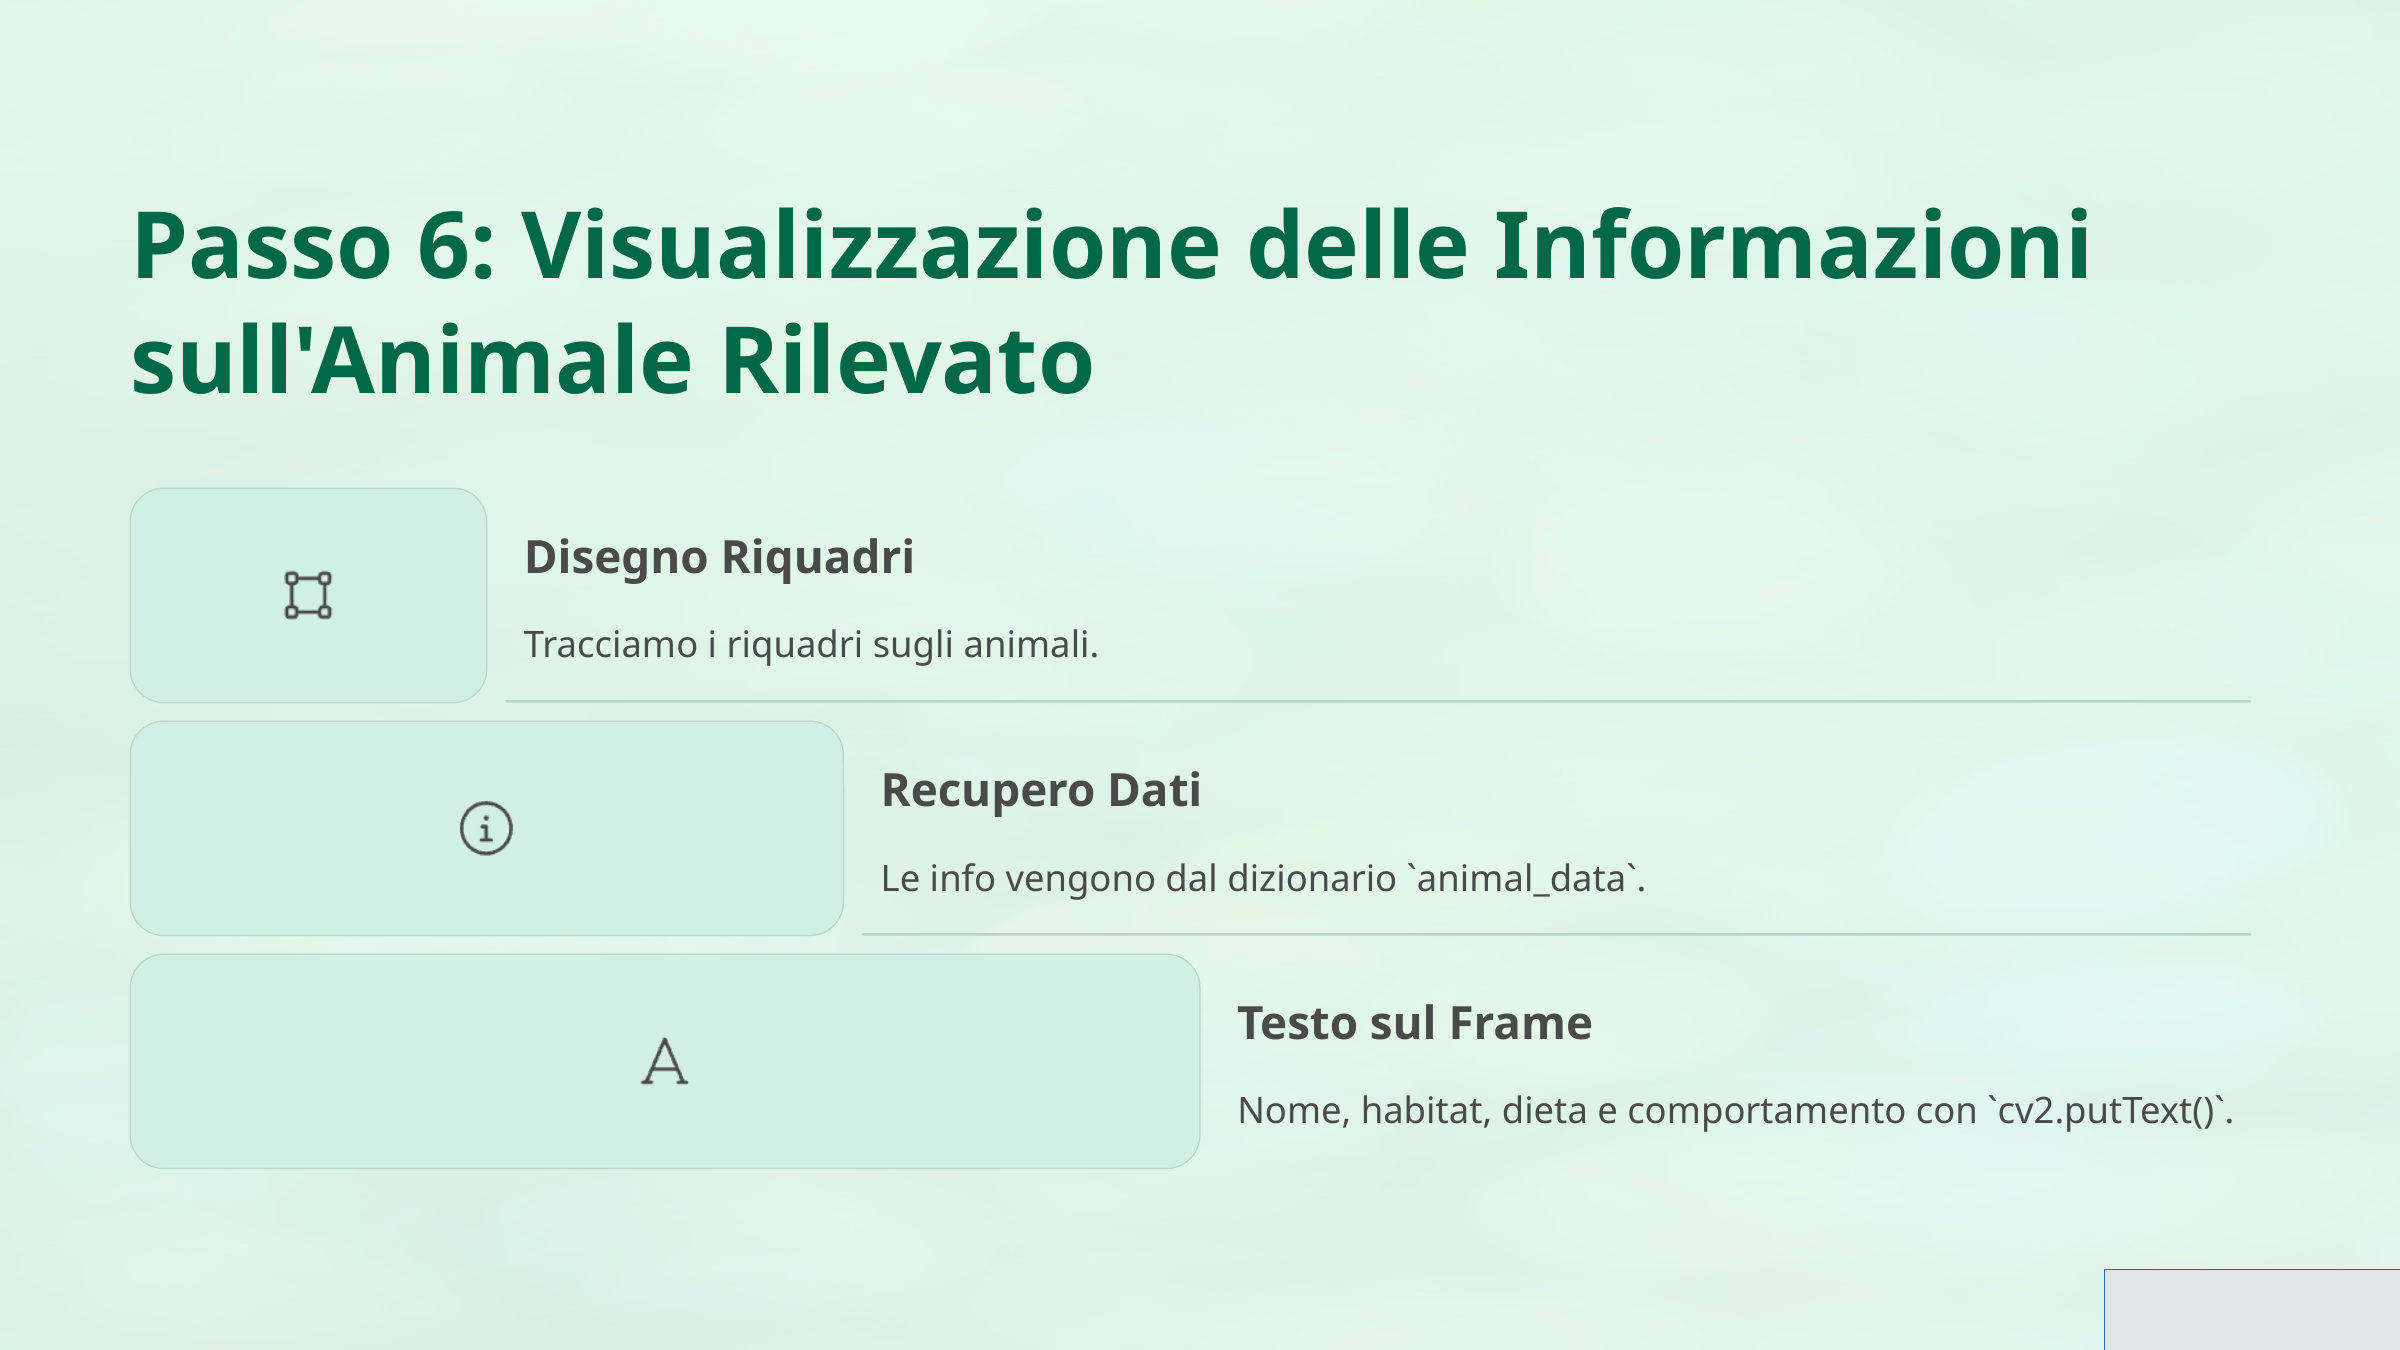

Passo 6: Visualizzazione delle Informazioni sull'Animale Rilevato
Disegno Riquadri
Tracciamo i riquadri sugli animali.
Recupero Dati
Le info vengono dal dizionario `animal_data`.
Testo sul Frame
Nome, habitat, dieta e comportamento con `cv2.putText()`.